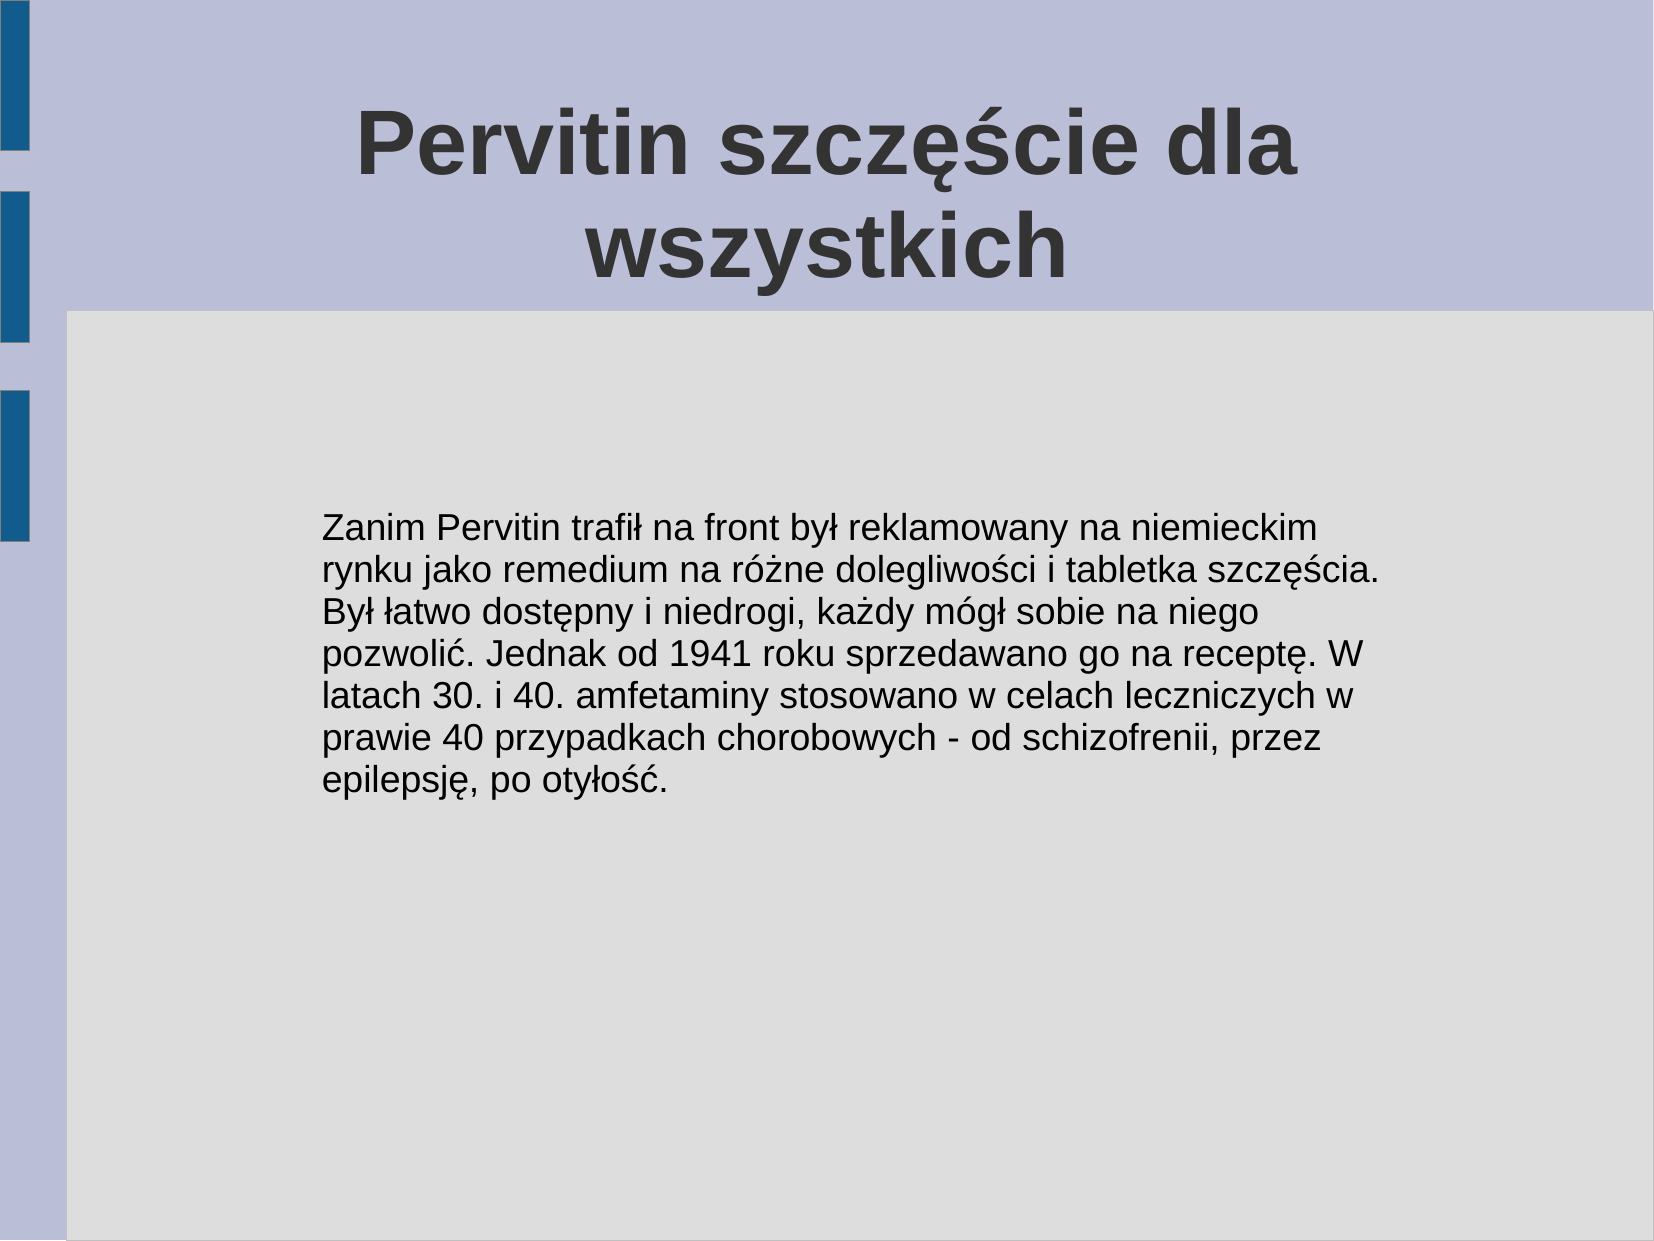

# Pervitin szczęście dla wszystkich
Zanim Pervitin trafił na front był reklamowany na niemieckim rynku jako remedium na różne dolegliwości i tabletka szczęścia. Był łatwo dostępny i niedrogi, każdy mógł sobie na niego pozwolić. Jednak od 1941 roku sprzedawano go na receptę. W latach 30. i 40. amfetaminy stosowano w celach leczniczych w prawie 40 przypadkach chorobowych - od schizofrenii, przez epilepsję, po otyłość.